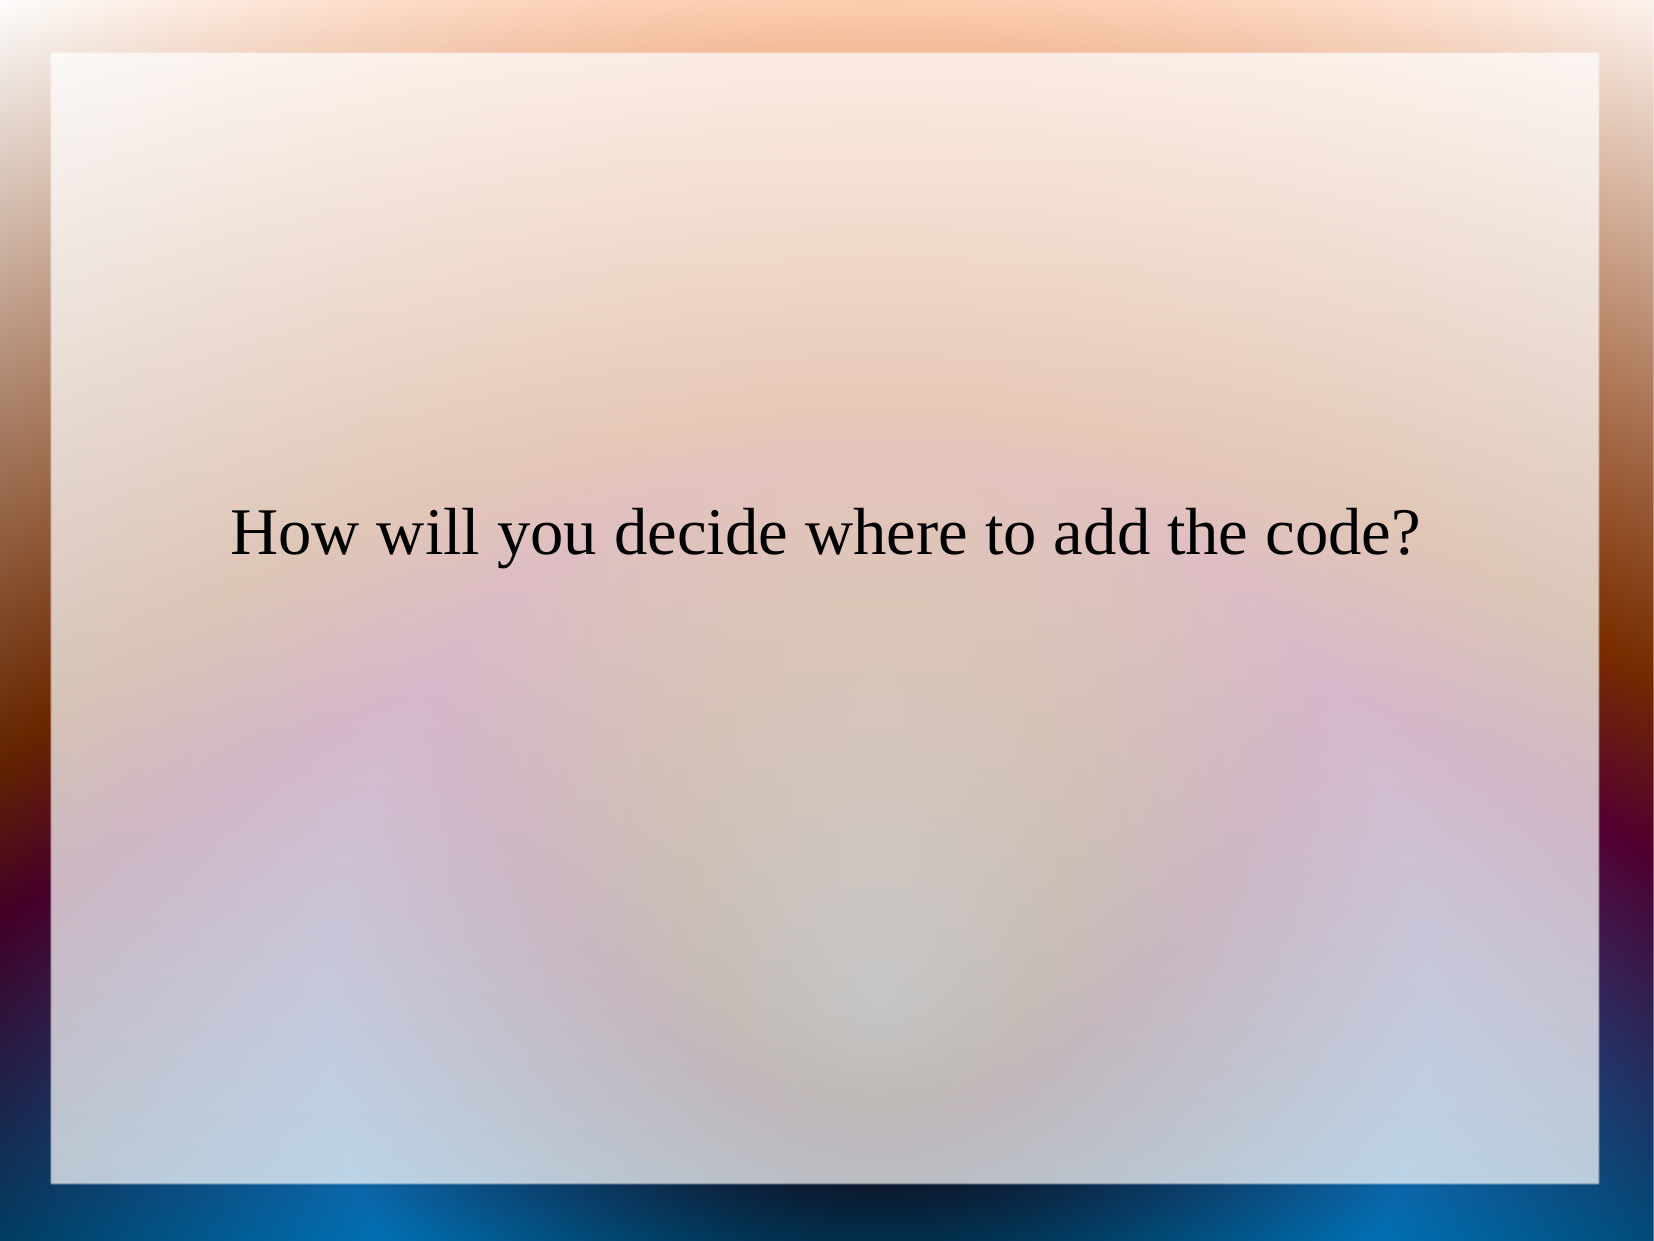

# How will you decide where to add the code?